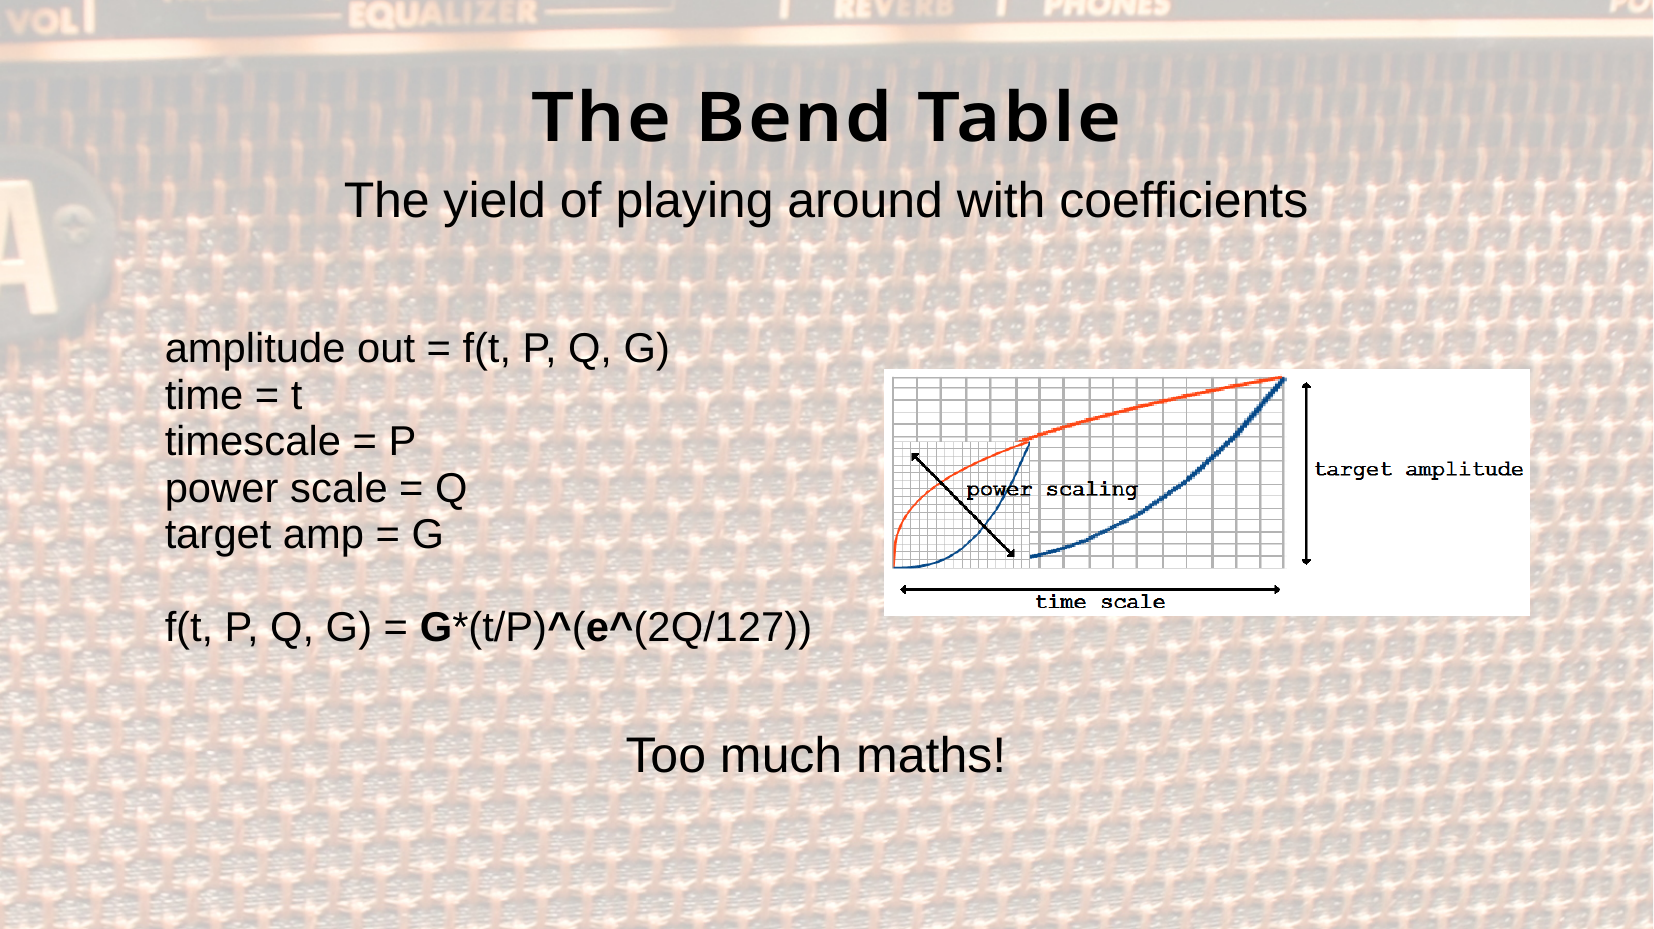

# The Bend Table
The yield of playing around with coefficients
amplitude out = f(t, P, Q, G)
time = t
timescale = P
power scale = Q
target amp = G
f(t, P, Q, G) = G*(t/P)^(e^(2Q/127))
Too much maths!